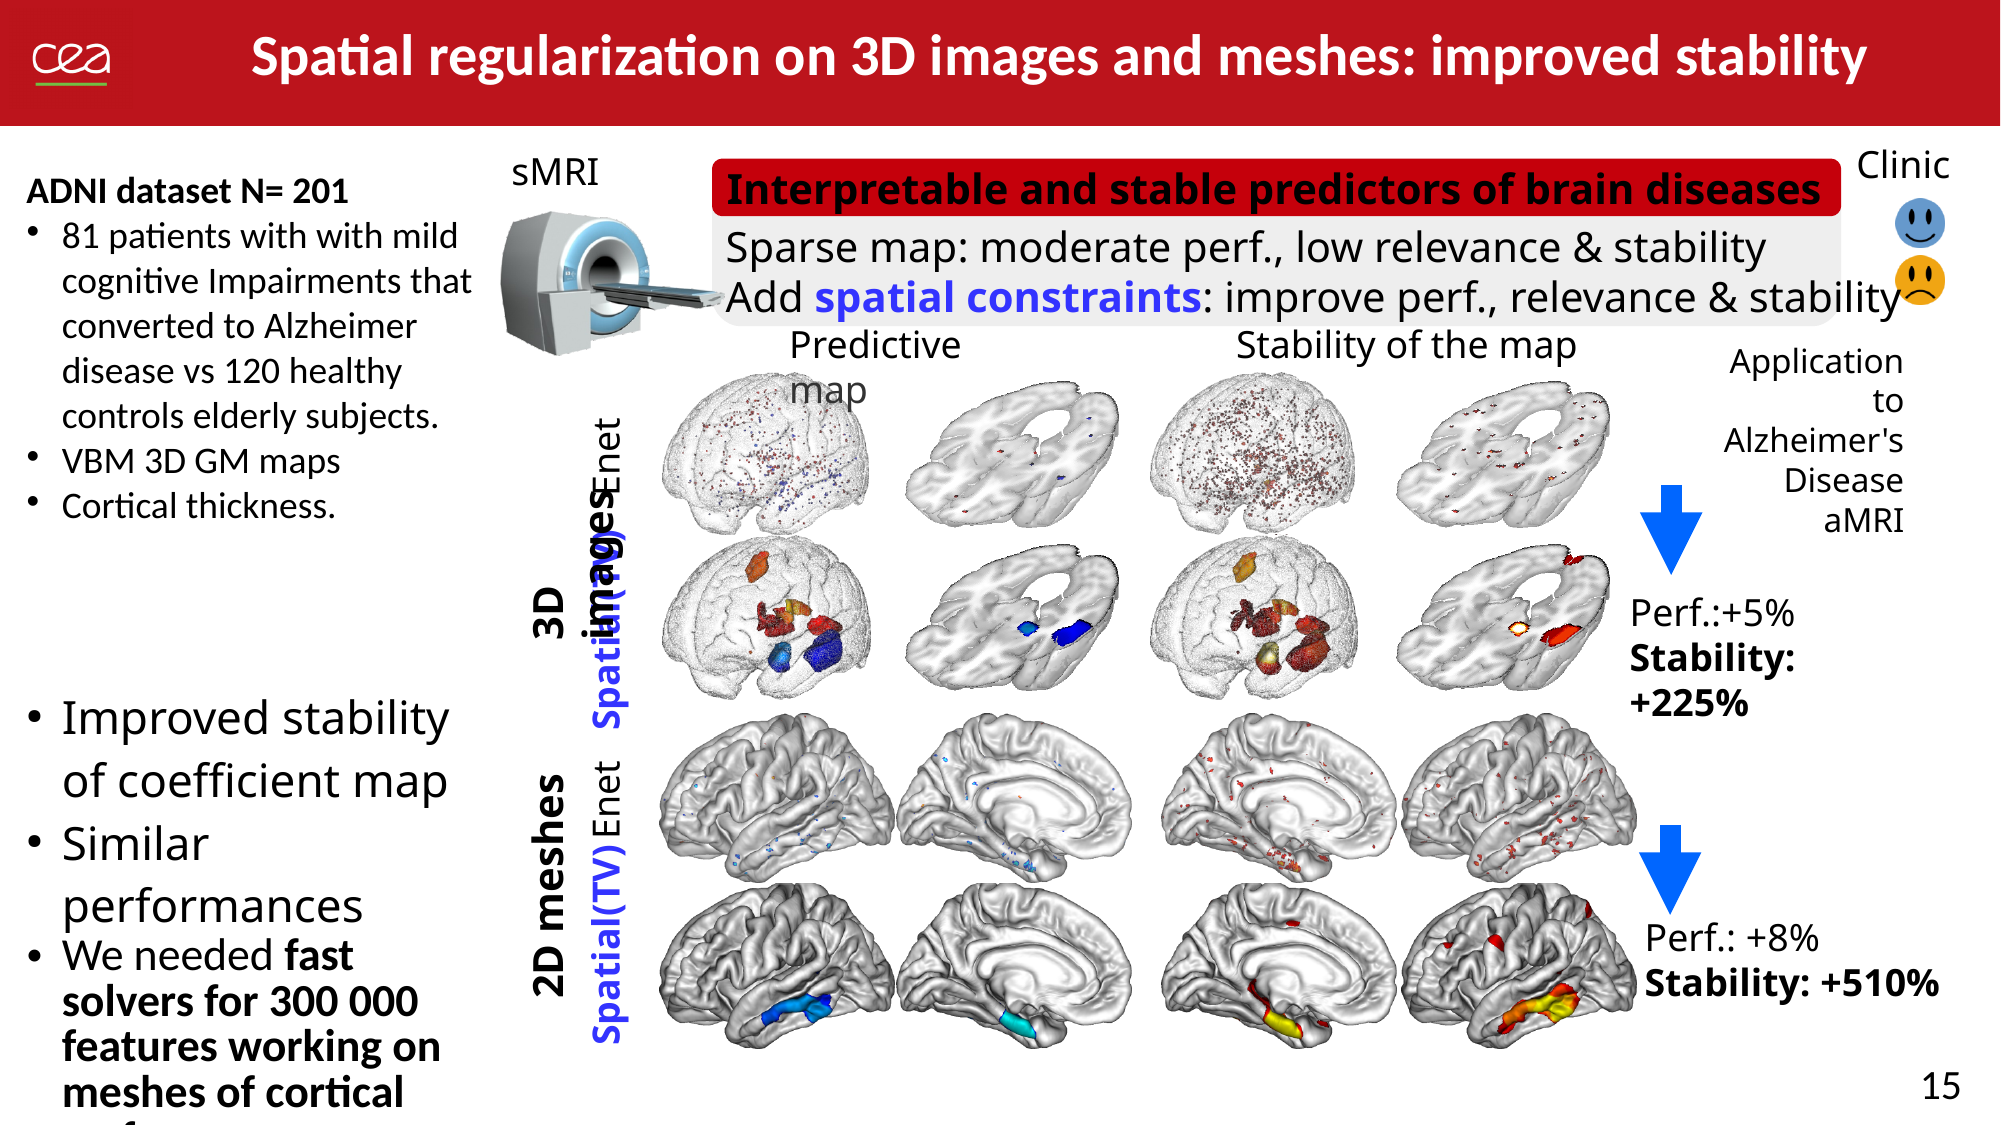

# Spatial regularization on 3D images and meshes: improved stability
Clinic
sMRI
ADNI dataset N= 201
81 patients with with mild cognitive Impairments that converted to Alzheimer disease vs 120 healthy controls elderly subjects.
VBM 3D GM maps
Cortical thickness.
Interpretable and stable predictors of brain diseases
Sparse map: moderate perf., low relevance & stability
Add spatial constraints: improve perf., relevance & stability
Stability of the map
Predictive map
Application to
Alzheimer's
Disease
aMRI
Enet
3D images
Perf.:+5%
Stability:+225%
Spatial(TV)
Improved stability of coefficient map
Similar performances
We needed fast solvers for 300 000 features working on meshes of cortical surface
Enet
2D meshes
Perf.: +8%
Stability: +510%
Spatial(TV)